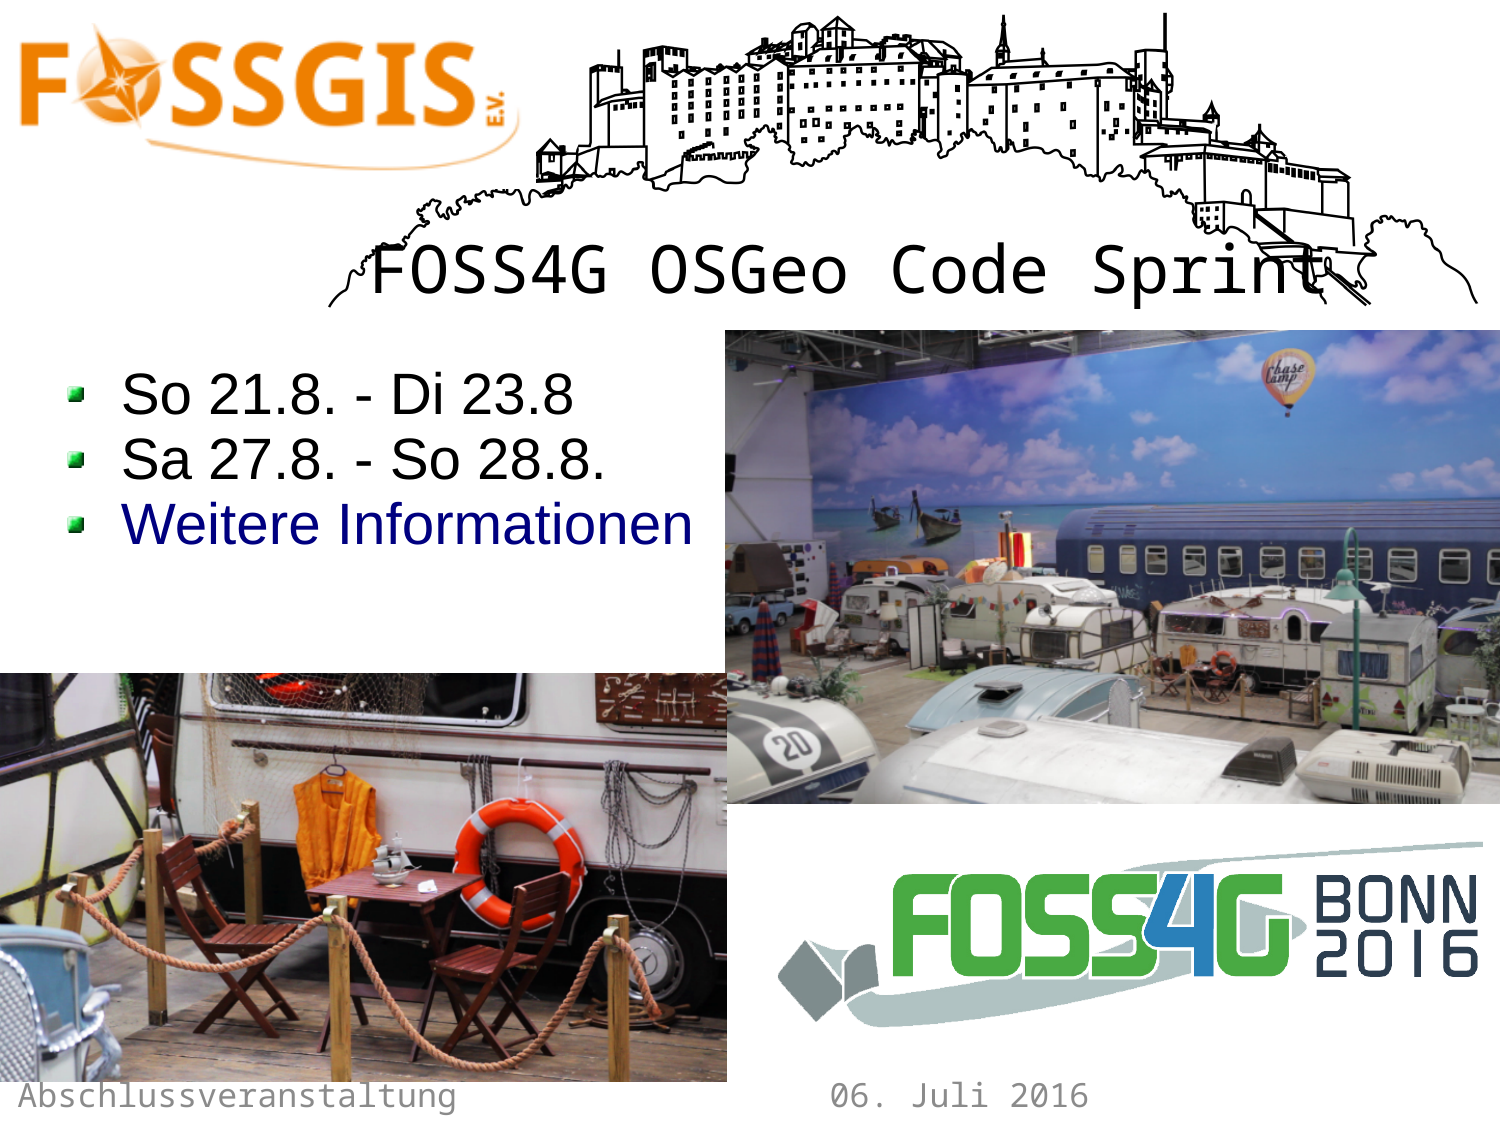

FOSS4G OSGeo Code Sprint
So 21.8. - Di 23.8
Sa 27.8. - So 28.8.
Weitere Informationen
# Abschlussveranstaltung						06. Juli 2016